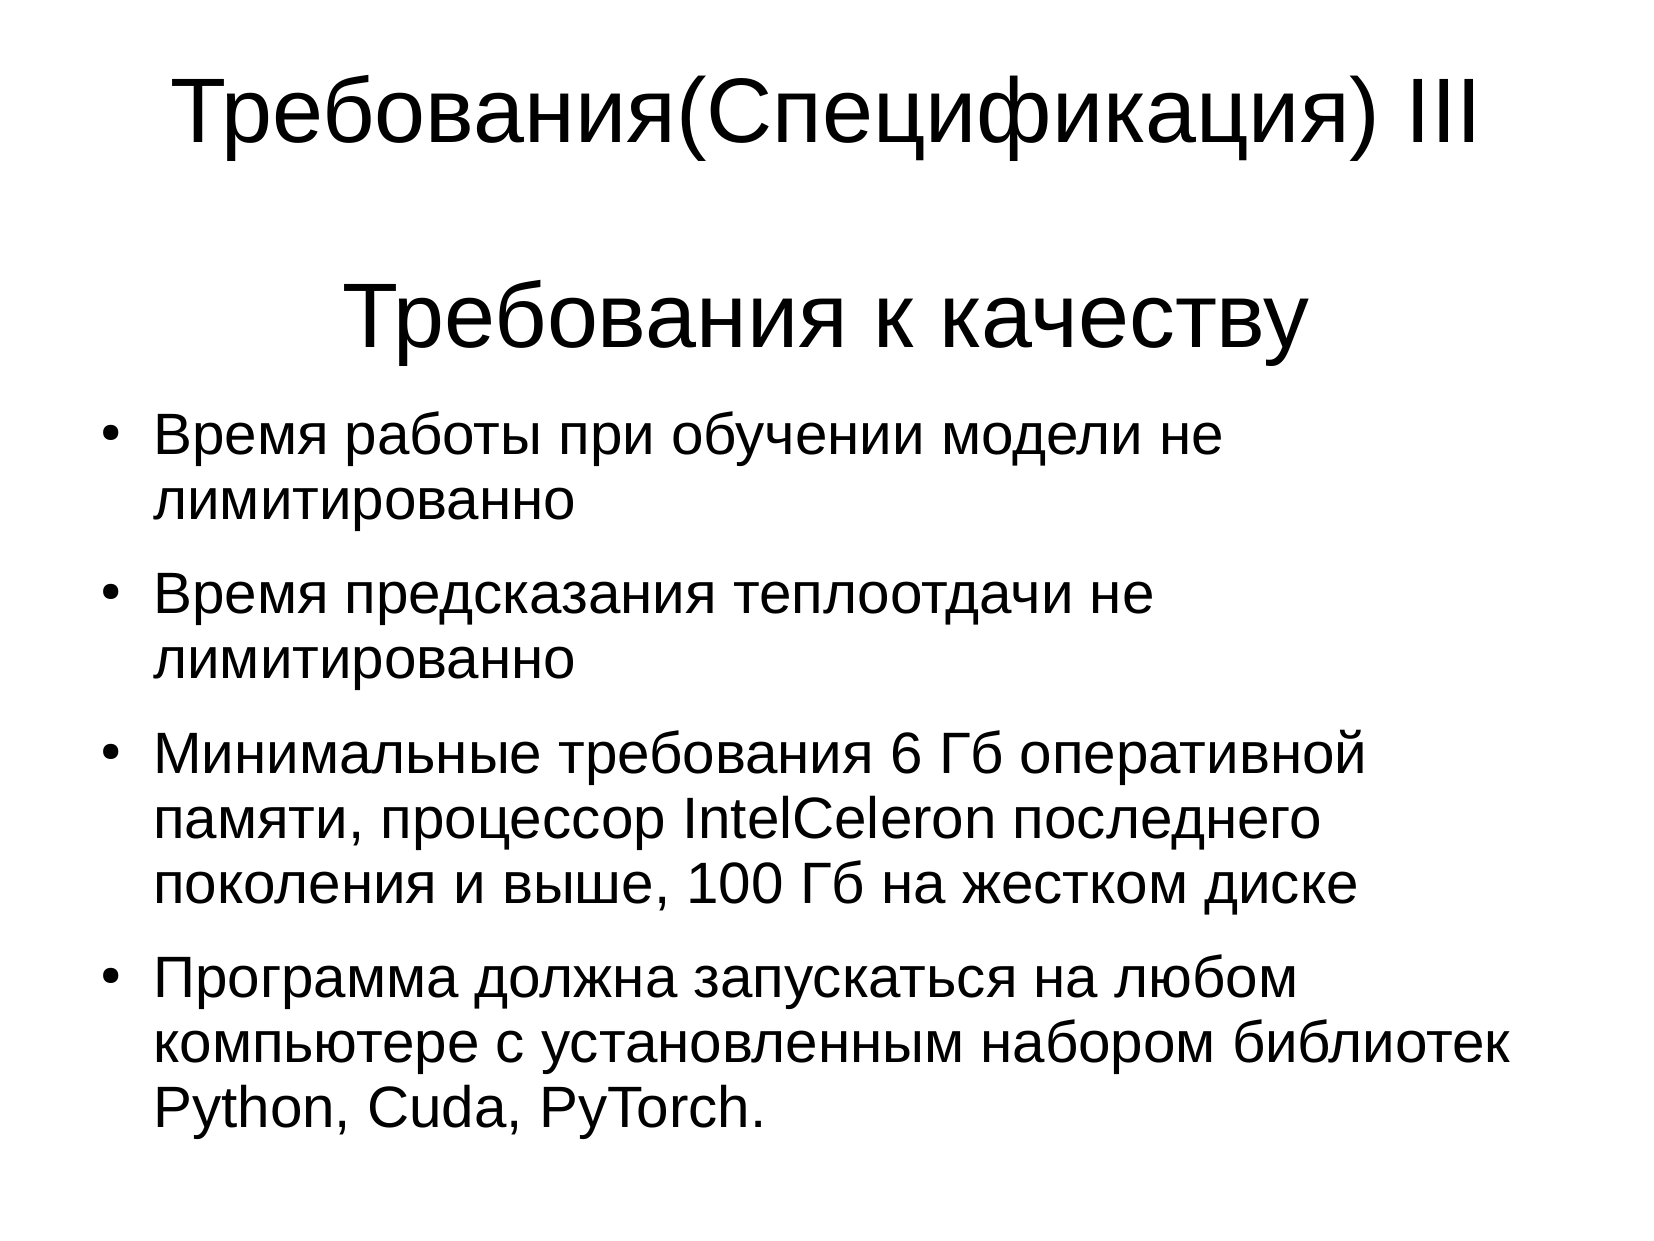

# Требования(Спецификация) III Требования к качеству
Время работы при обучении модели не лимитированно
Время предсказания теплоотдачи не лимитированно
Минимальные требования 6 Гб оперативной памяти, процессор IntelCeleron последнего поколения и выше, 100 Гб на жестком диске
Программа должна запускаться на любом компьютере с установленным набором библиотек Python, Cuda, PyTorch.